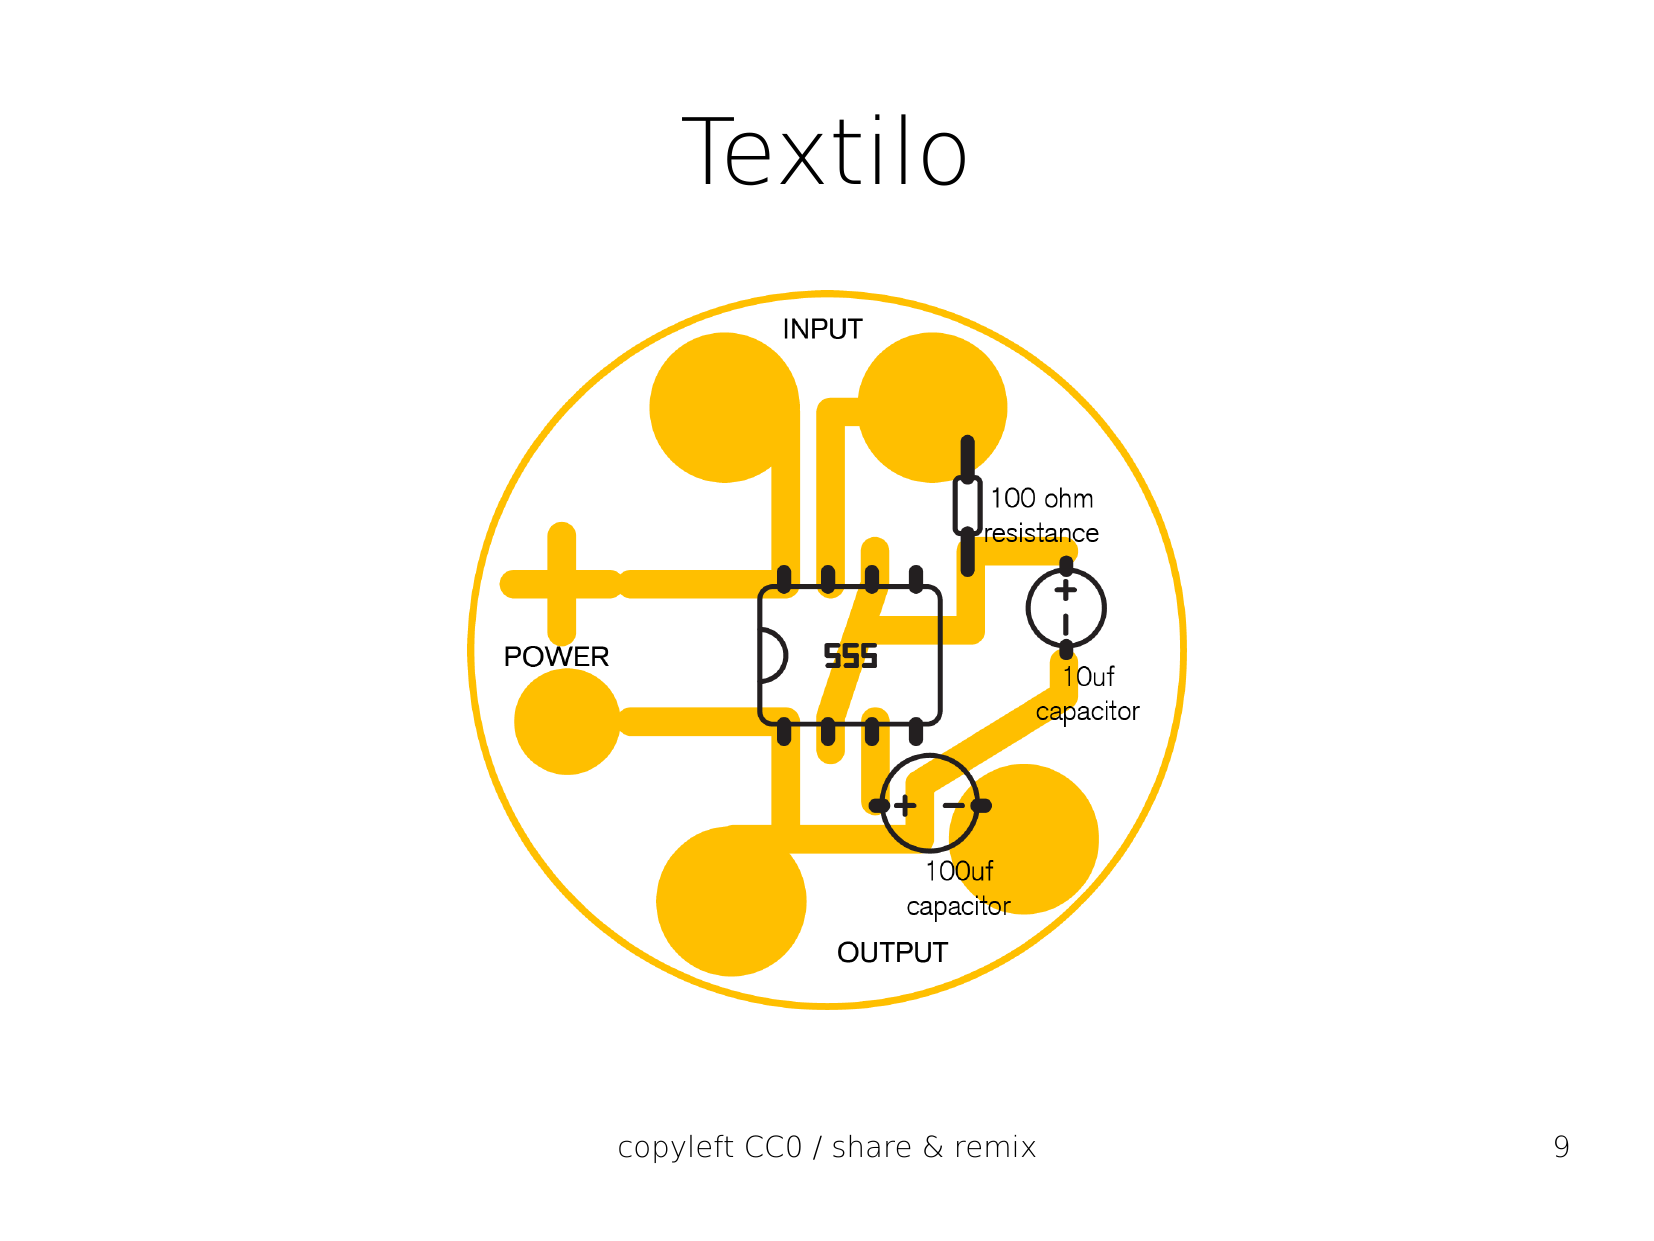

# Textilo
copyleft CC0 / share & remix
9